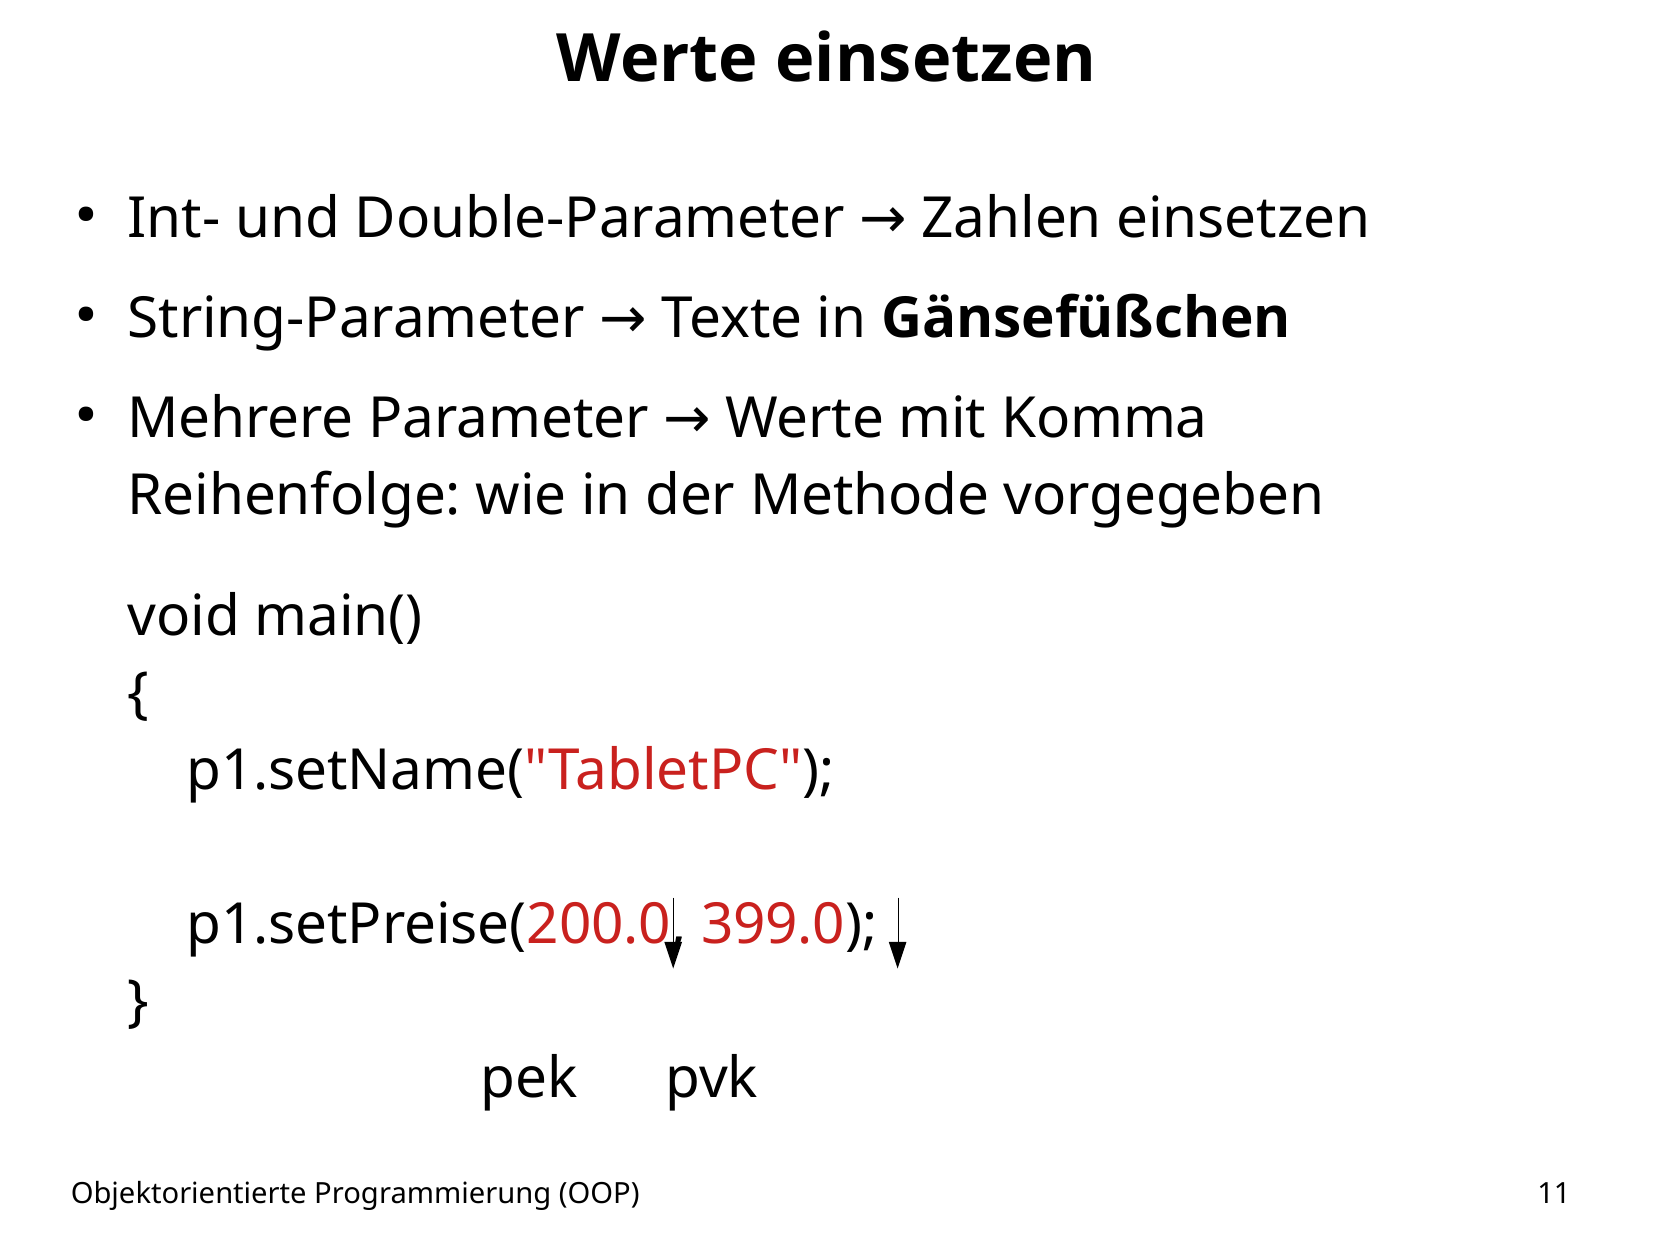

# Werte einsetzen
Int- und Double-Parameter → Zahlen einsetzen
String-Parameter → Texte in Gänsefüßchen
Mehrere Parameter → Werte mit Komma
Reihenfolge: wie in der Methode vorgegeben
void main()
{
 p1.setName("TabletPC");
 p1.setPreise(200.0, 399.0);
}
 pek pvk
Objektorientierte Programmierung (OOP)
11